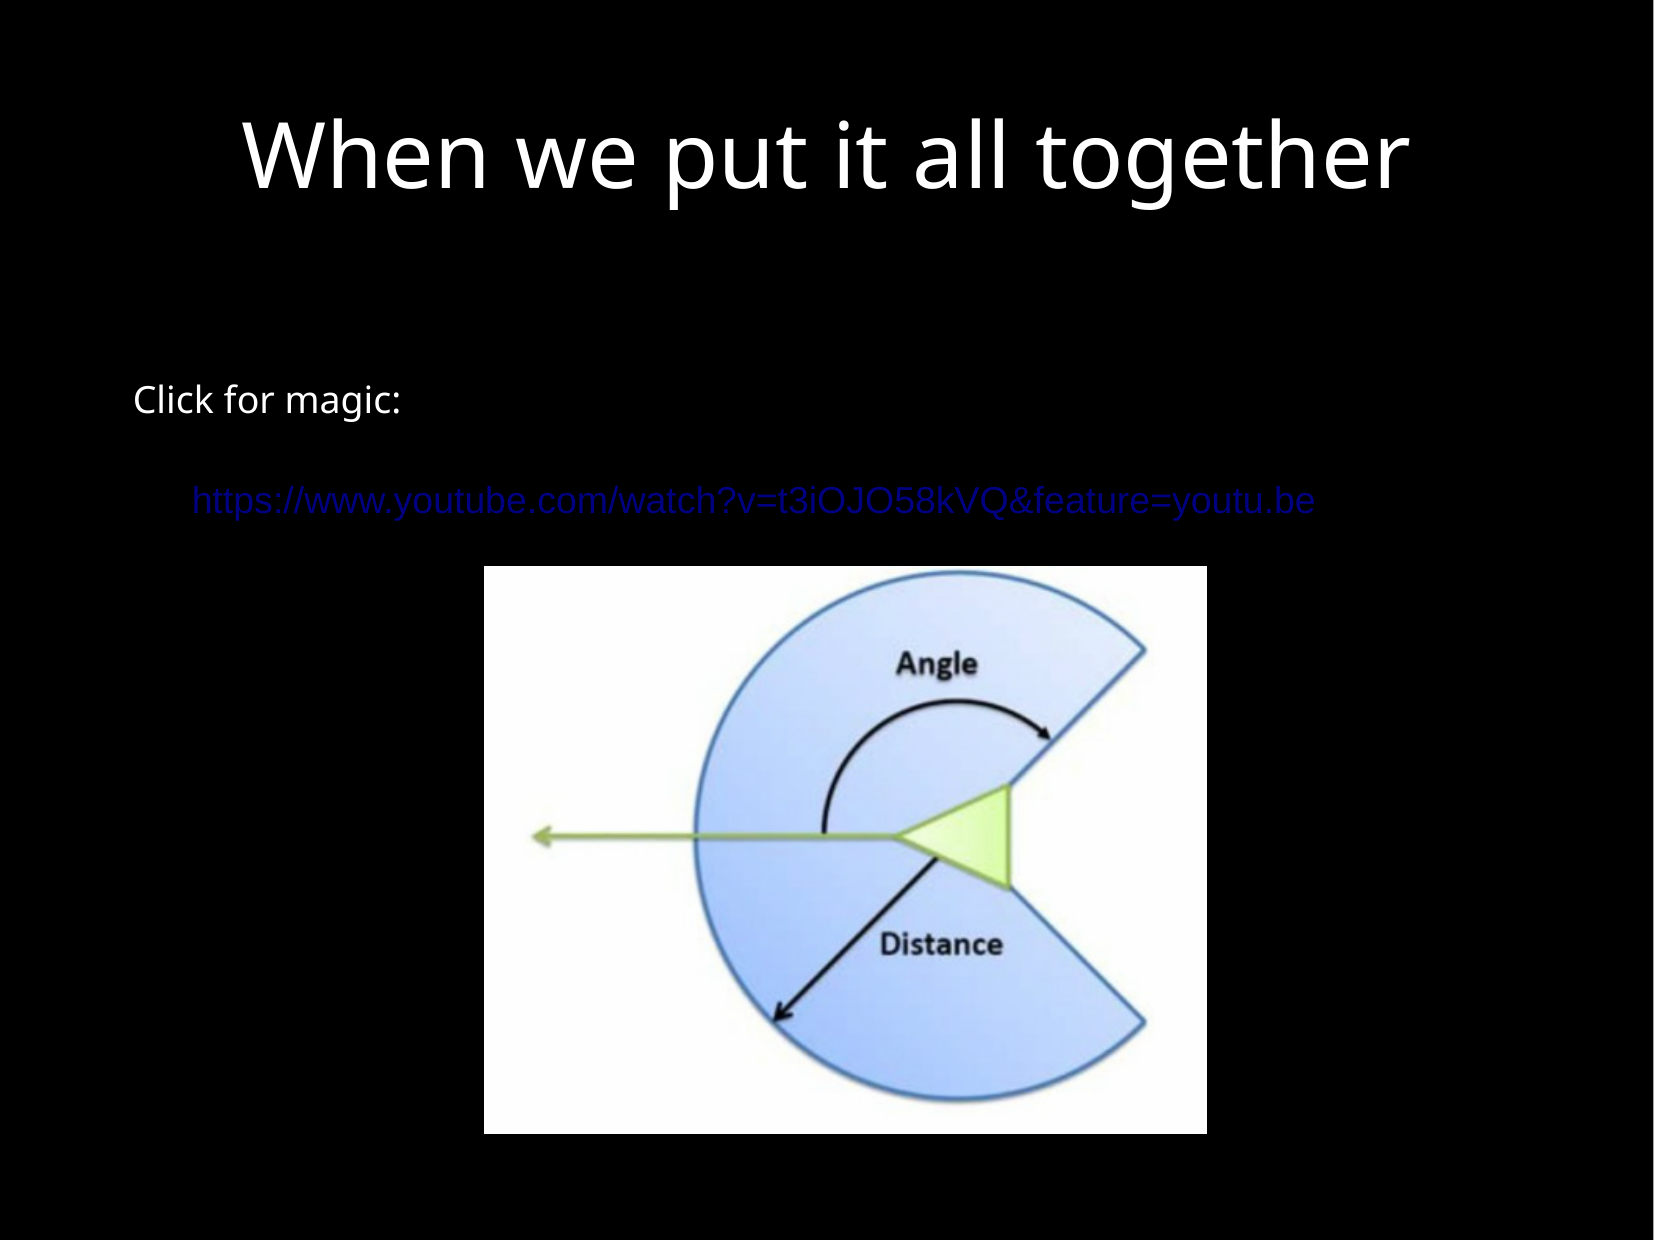

# When we put it all together
Click for magic:
https://www.youtube.com/watch?v=t3iOJO58kVQ&feature=youtu.be